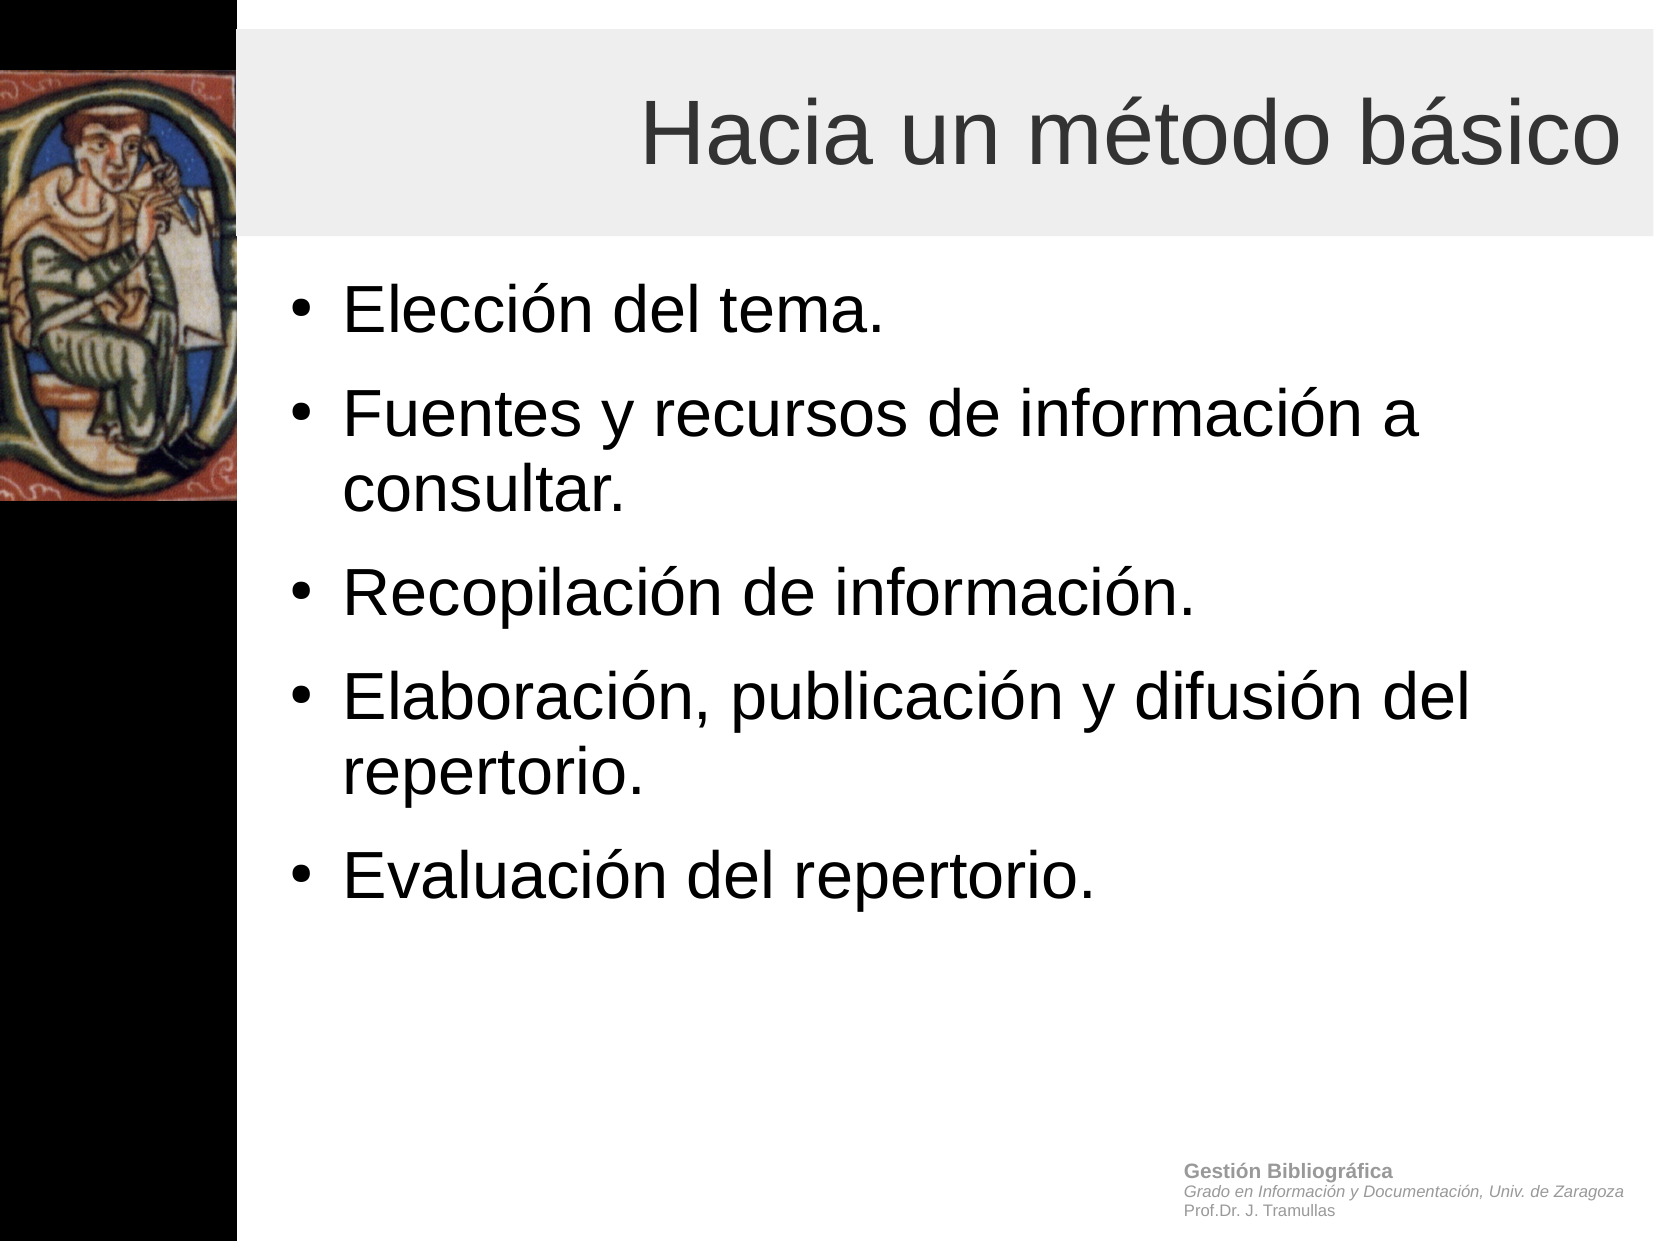

# Hacia un método básico
Elección del tema.
Fuentes y recursos de información a consultar.
Recopilación de información.
Elaboración, publicación y difusión del repertorio.
Evaluación del repertorio.